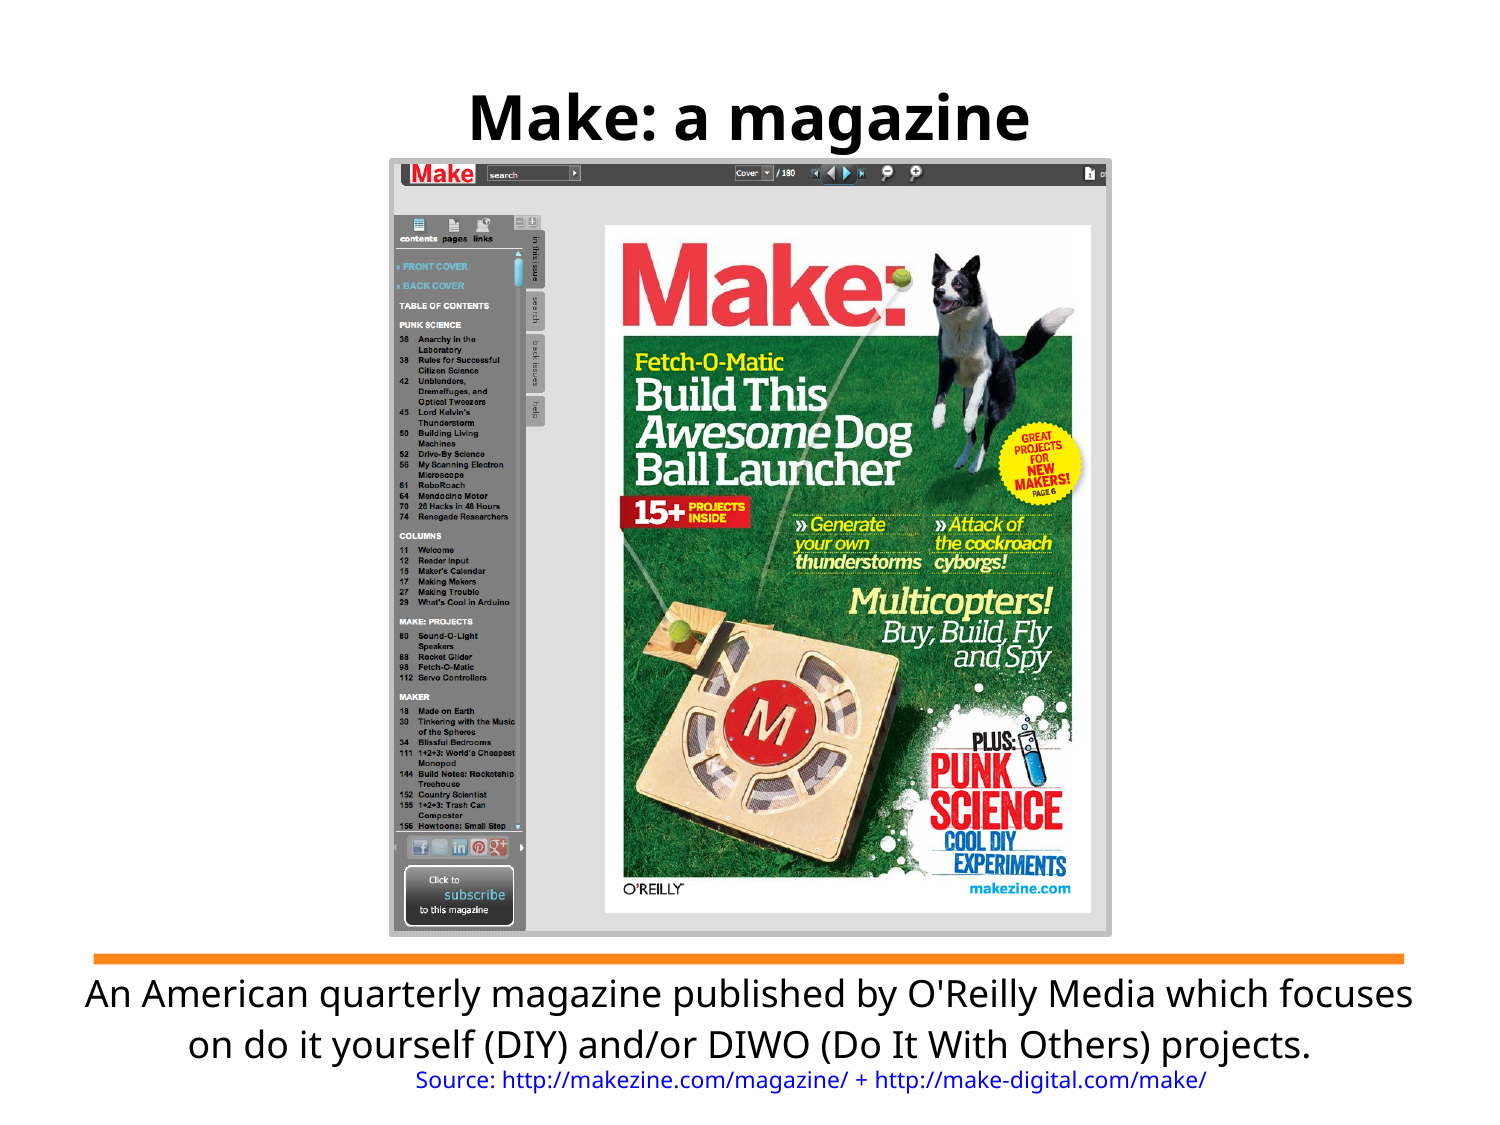

# Make: a magazine
An American quarterly magazine published by O'Reilly Media which focuses on do it yourself (DIY) and/or DIWO (Do It With Others) projects.
Source: http://makezine.com/magazine/ + http://make-digital.com/make/